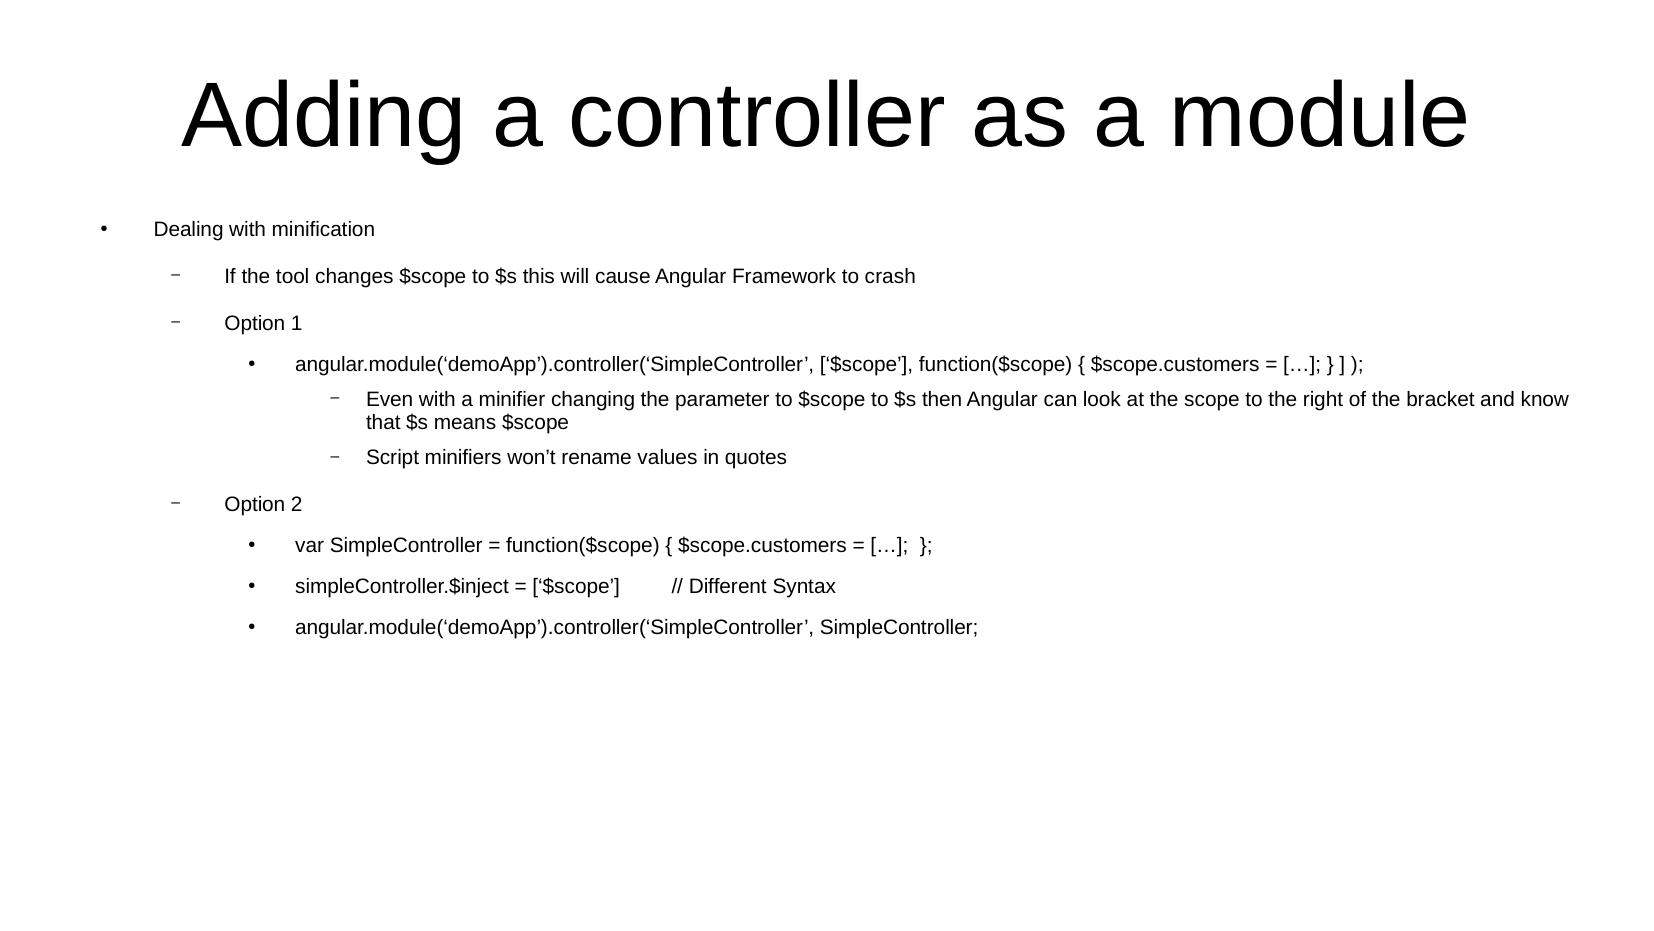

# Adding a controller as a module
Dealing with minification
If the tool changes $scope to $s this will cause Angular Framework to crash
Option 1
angular.module(‘demoApp’).controller(‘SimpleController’, [‘$scope’], function($scope) { $scope.customers = […]; } ] );
Even with a minifier changing the parameter to $scope to $s then Angular can look at the scope to the right of the bracket and know that $s means $scope
Script minifiers won’t rename values in quotes
Option 2
var SimpleController = function($scope) { $scope.customers = […]; };
simpleController.$inject = [‘$scope’] // Different Syntax
angular.module(‘demoApp’).controller(‘SimpleController’, SimpleController;